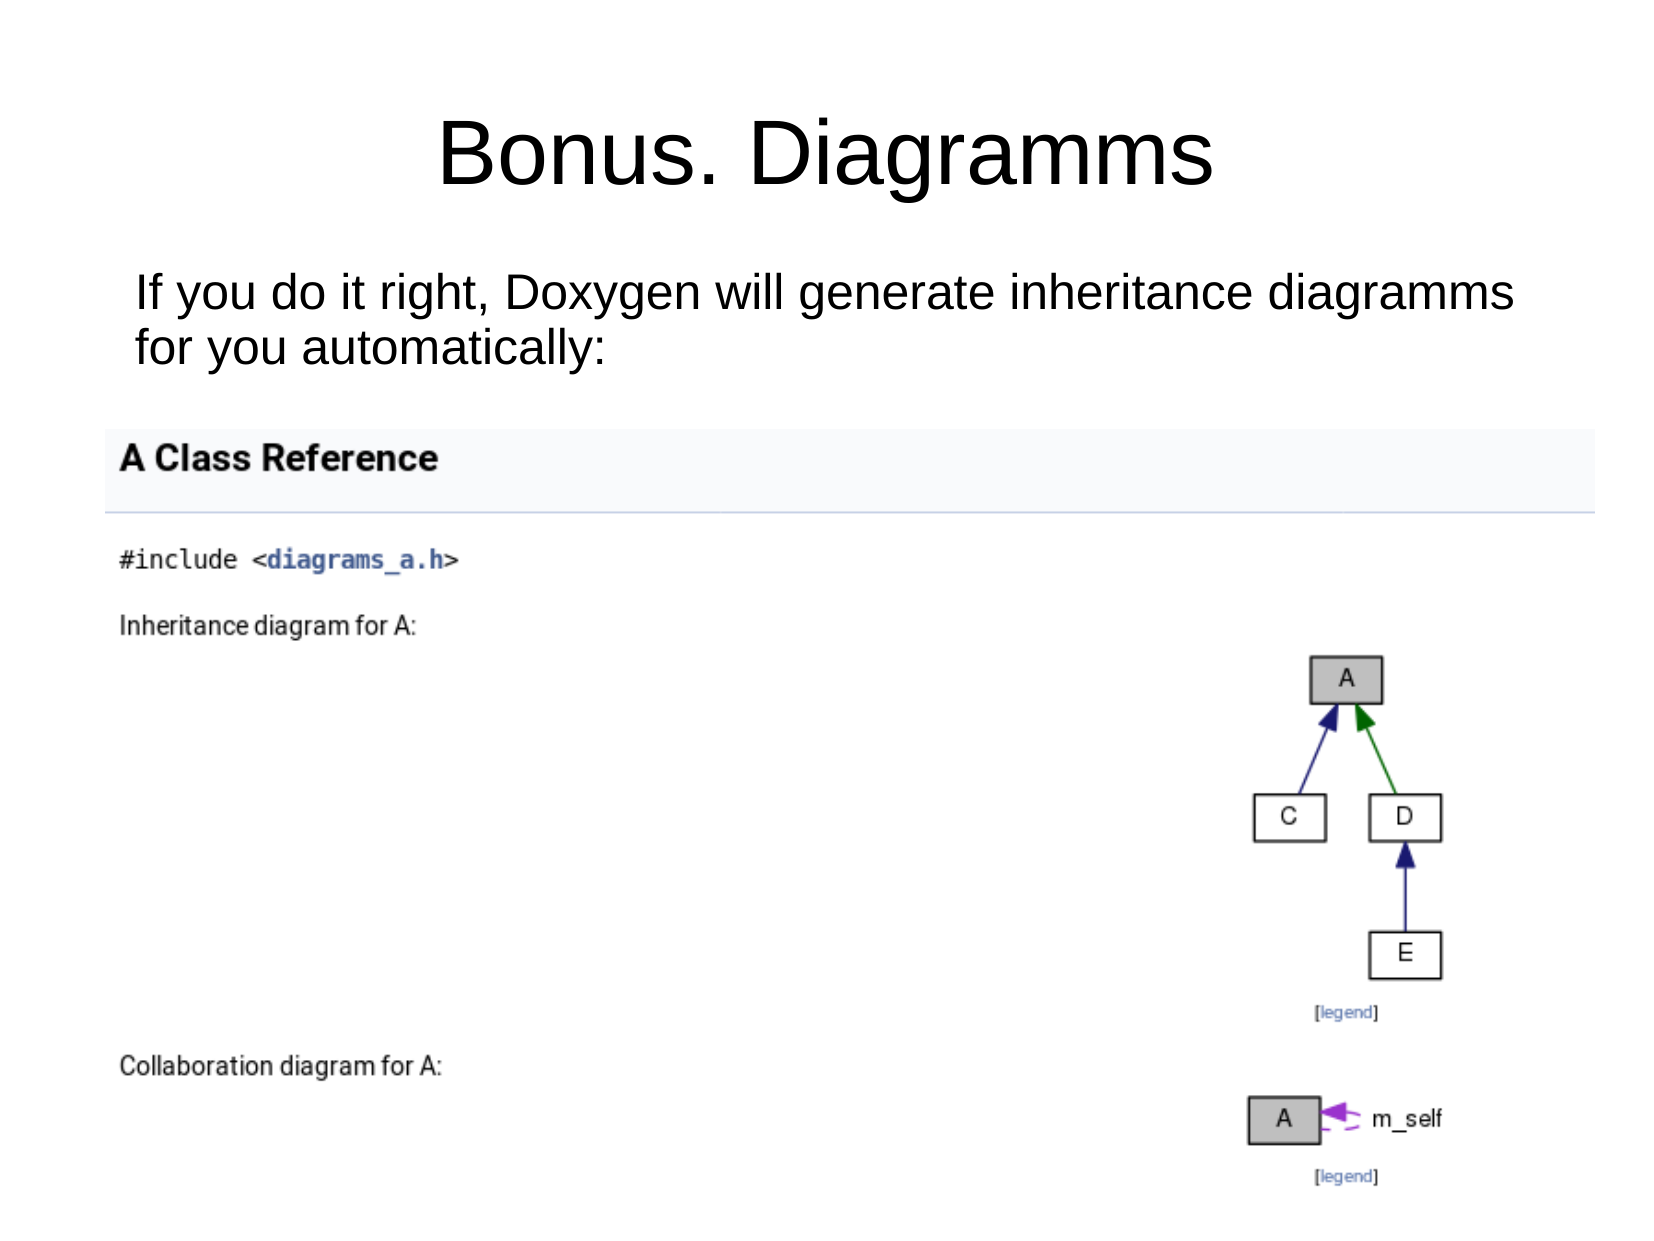

# Bonus. Diagramms
If you do it right, Doxygen will generate inheritance diagramms for you automatically: